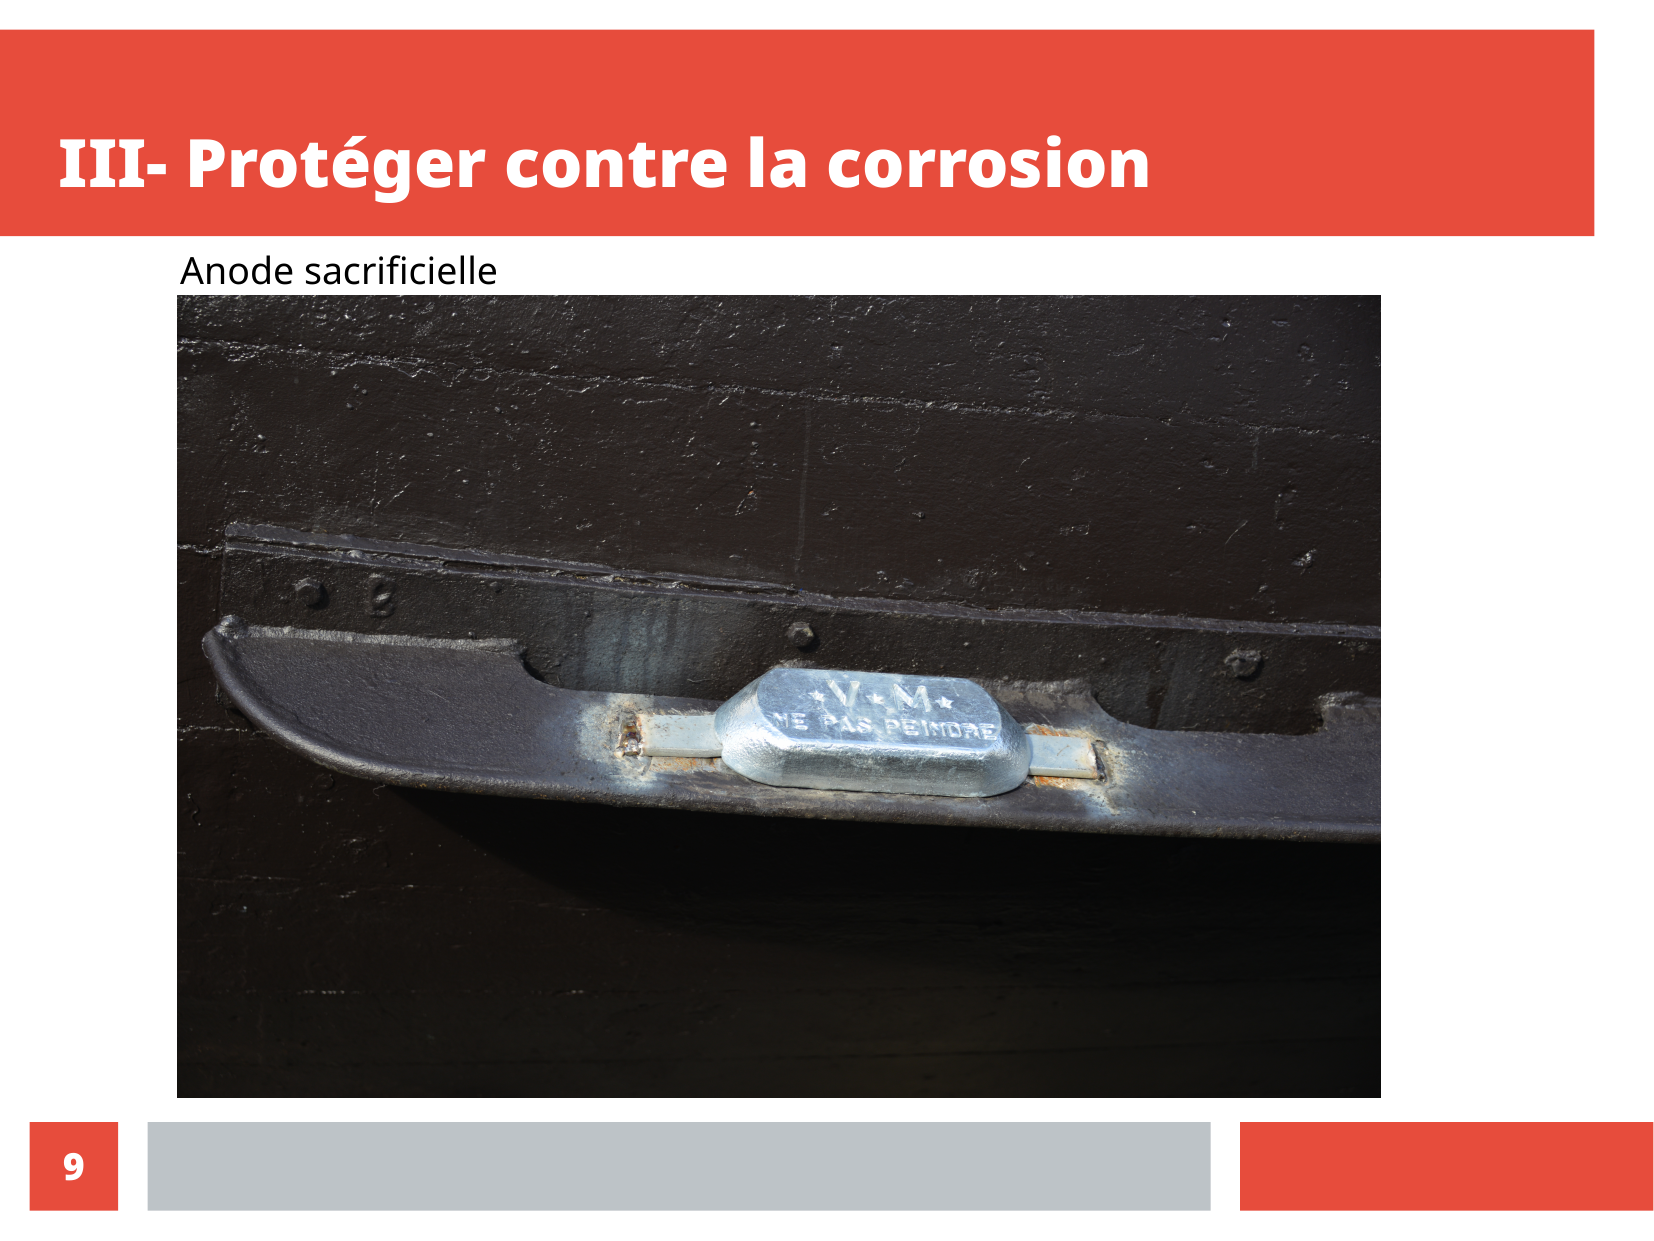

# III- Protéger contre la corrosion
Anode sacrificielle
9